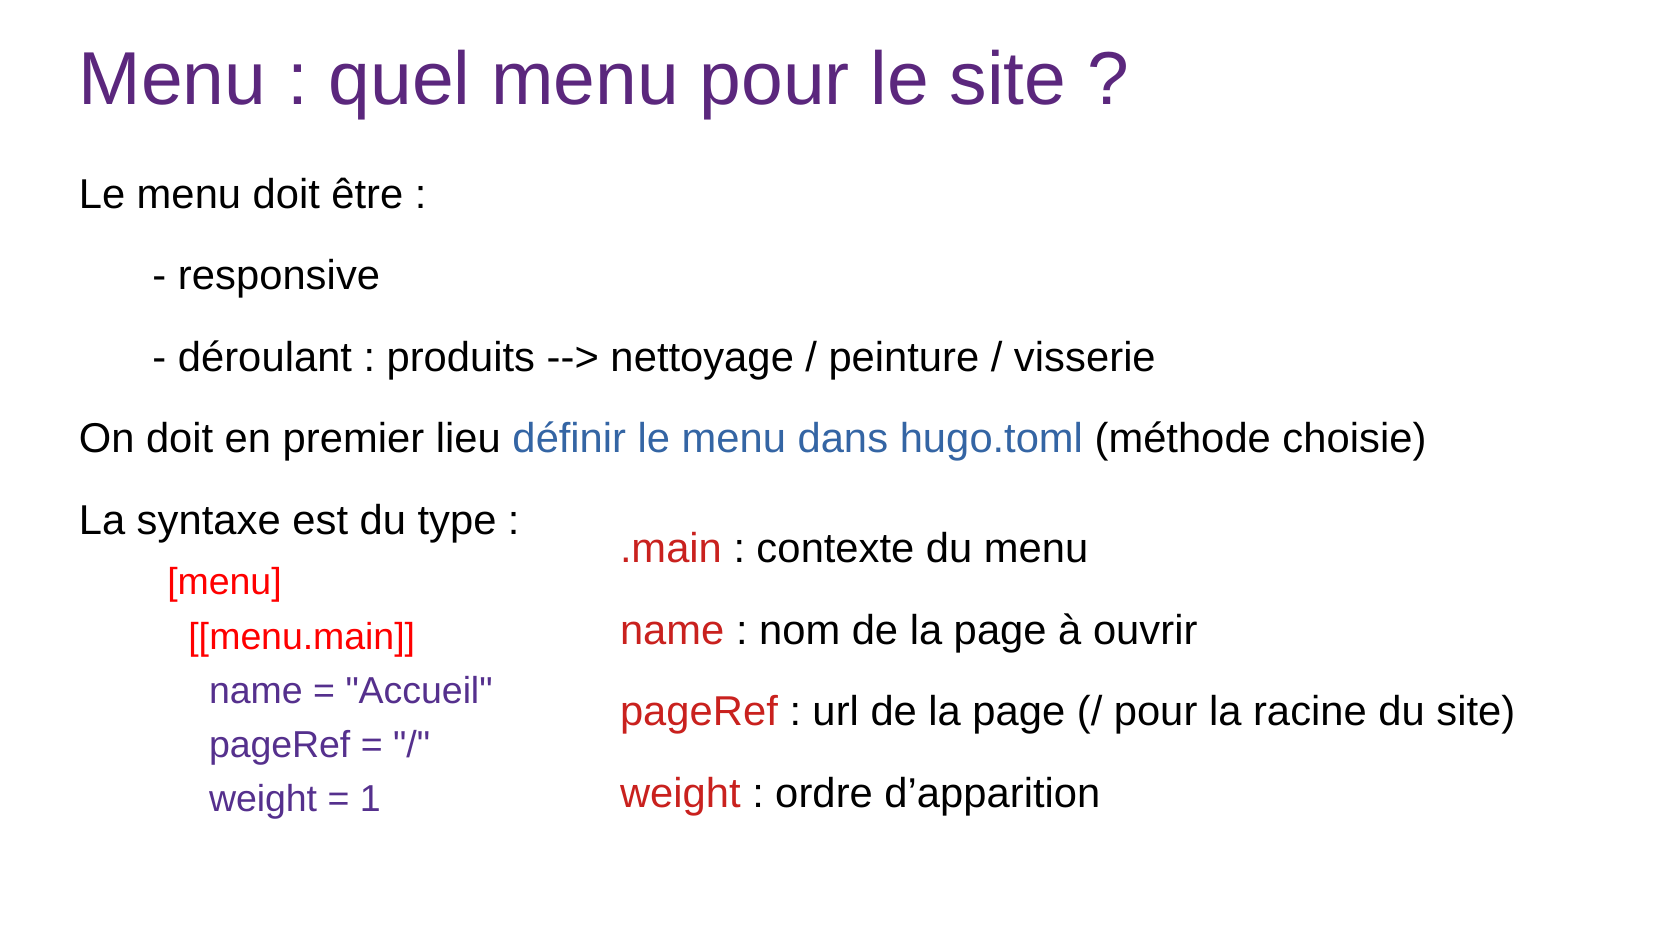

# Menu : quel menu pour le site ?
Le menu doit être :
	- responsive
	- déroulant : produits --> nettoyage / peinture / visserie
On doit en premier lieu définir le menu dans hugo.toml (méthode choisie)
La syntaxe est du type :
[menu]
 [[menu.main]]
 name = "Accueil"
 pageRef = "/"
 weight = 1
.main : contexte du menu
name : nom de la page à ouvrir
pageRef : url de la page (/ pour la racine du site)
weight : ordre d’apparition